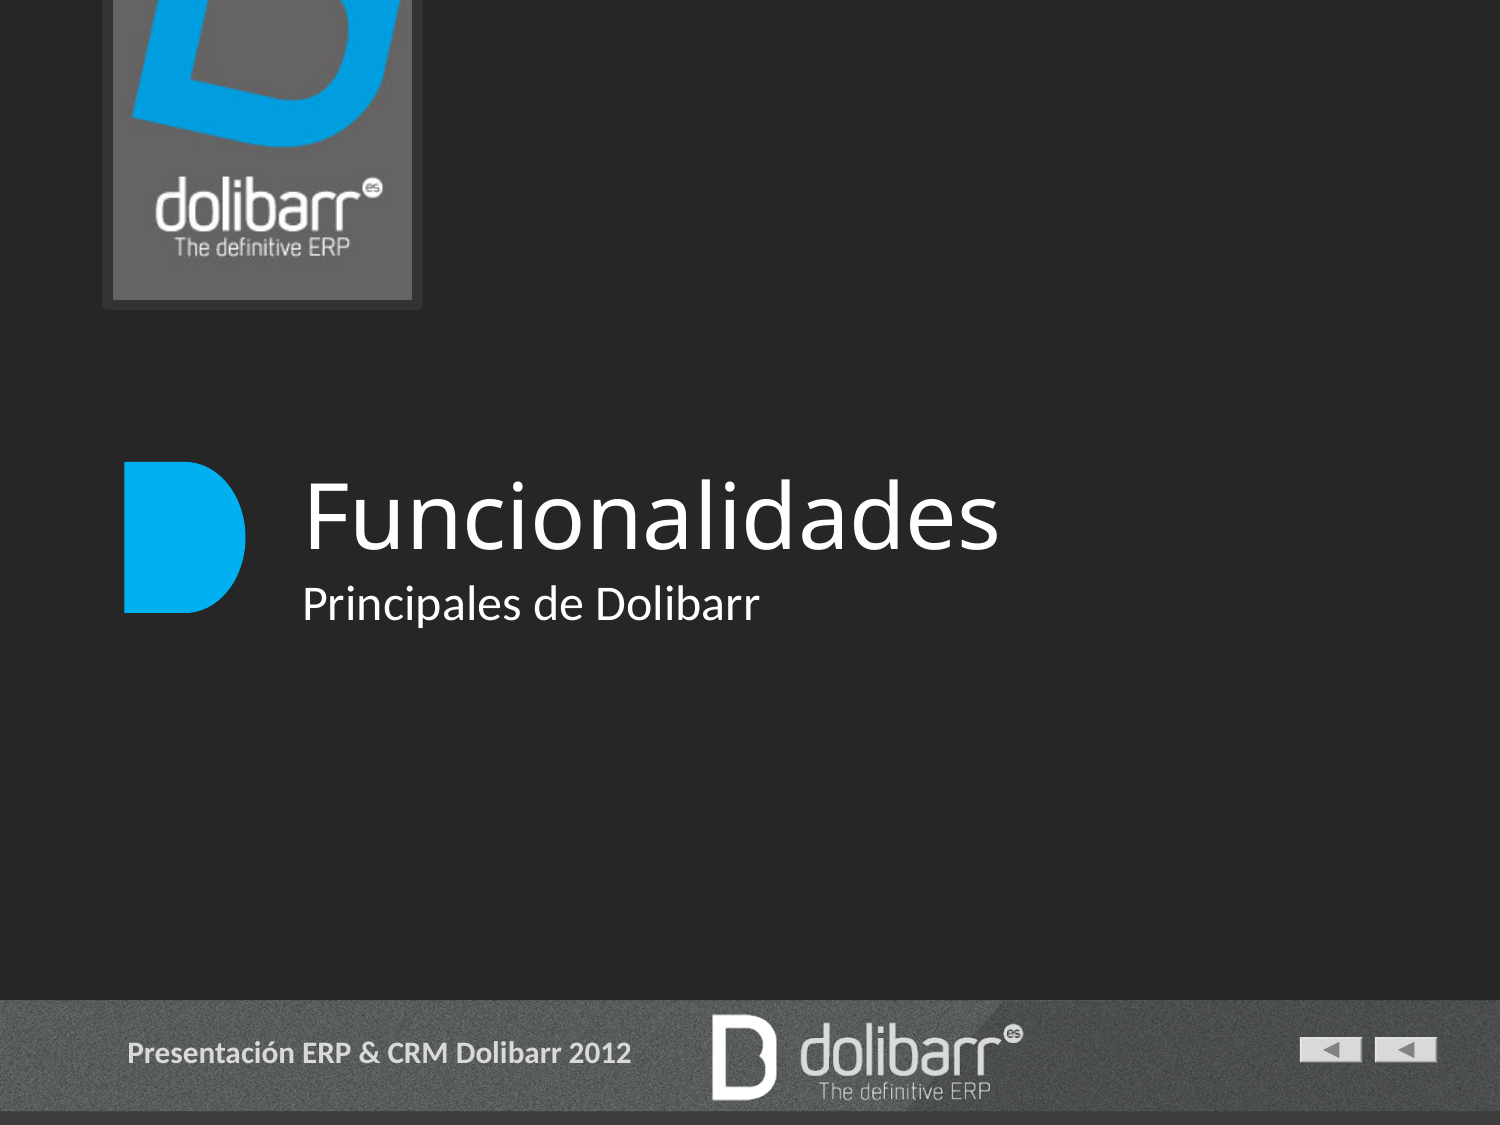

# Funcionalidades
Principales de Dolibarr
Presentación ERP & CRM Dolibarr 2012